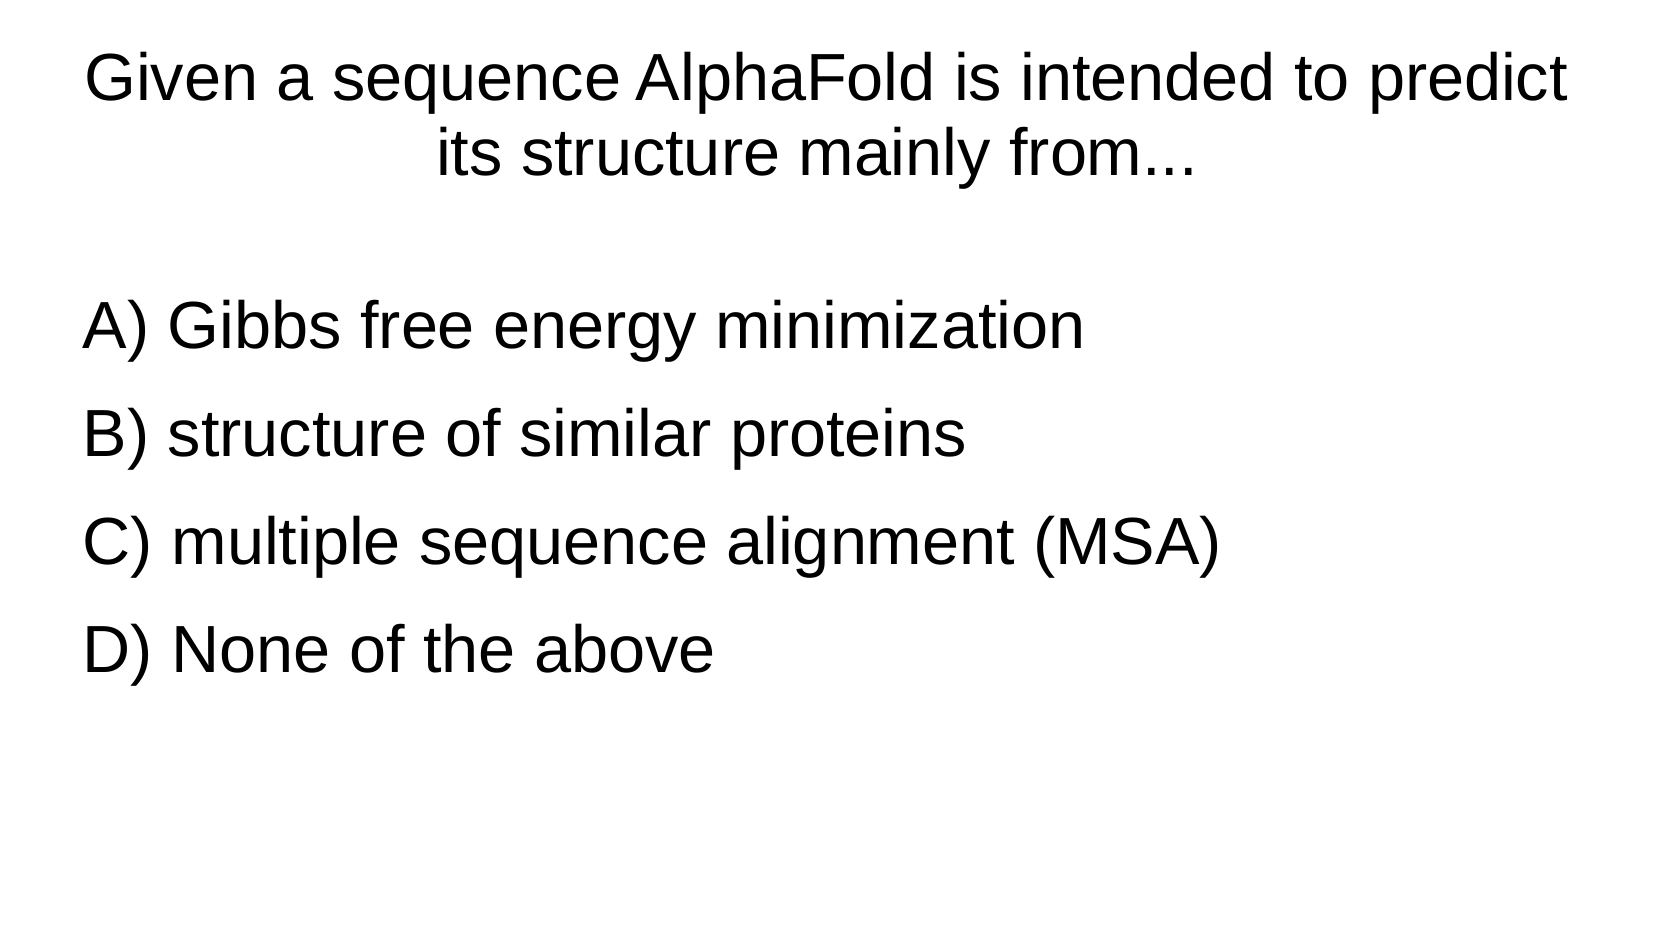

# Given a sequence AlphaFold is intended to predict its structure mainly from...
 Gibbs free energy minimization
 structure of similar proteins
 multiple sequence alignment (MSA)
 None of the above